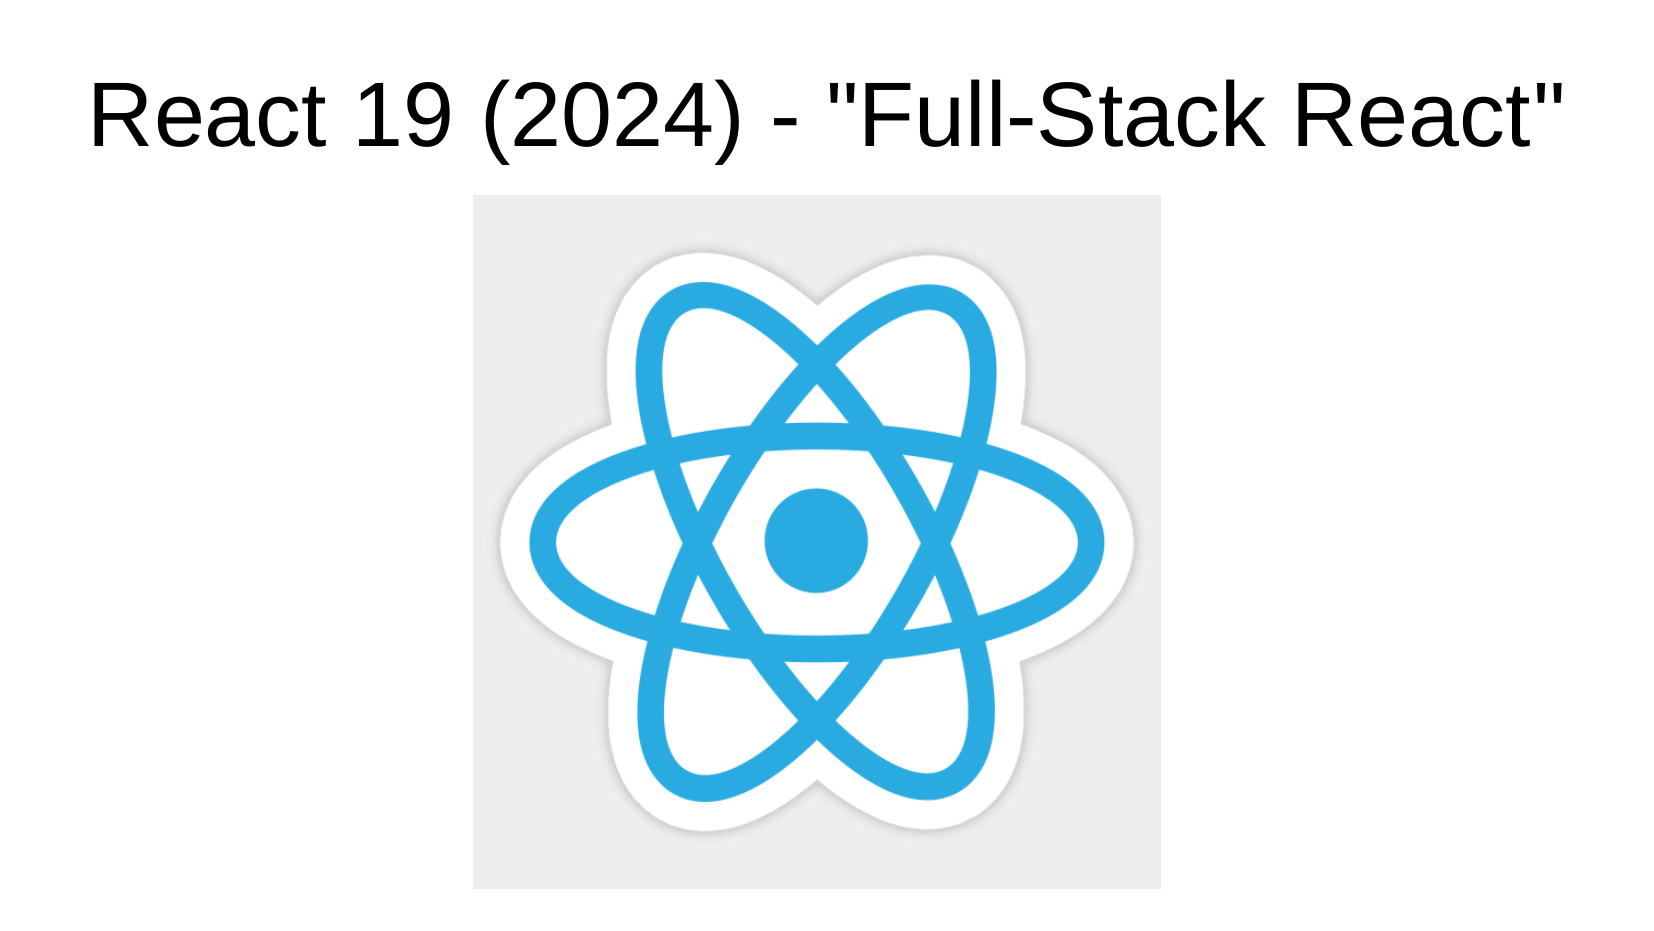

# React 19 (2024) - "Full-Stack React"